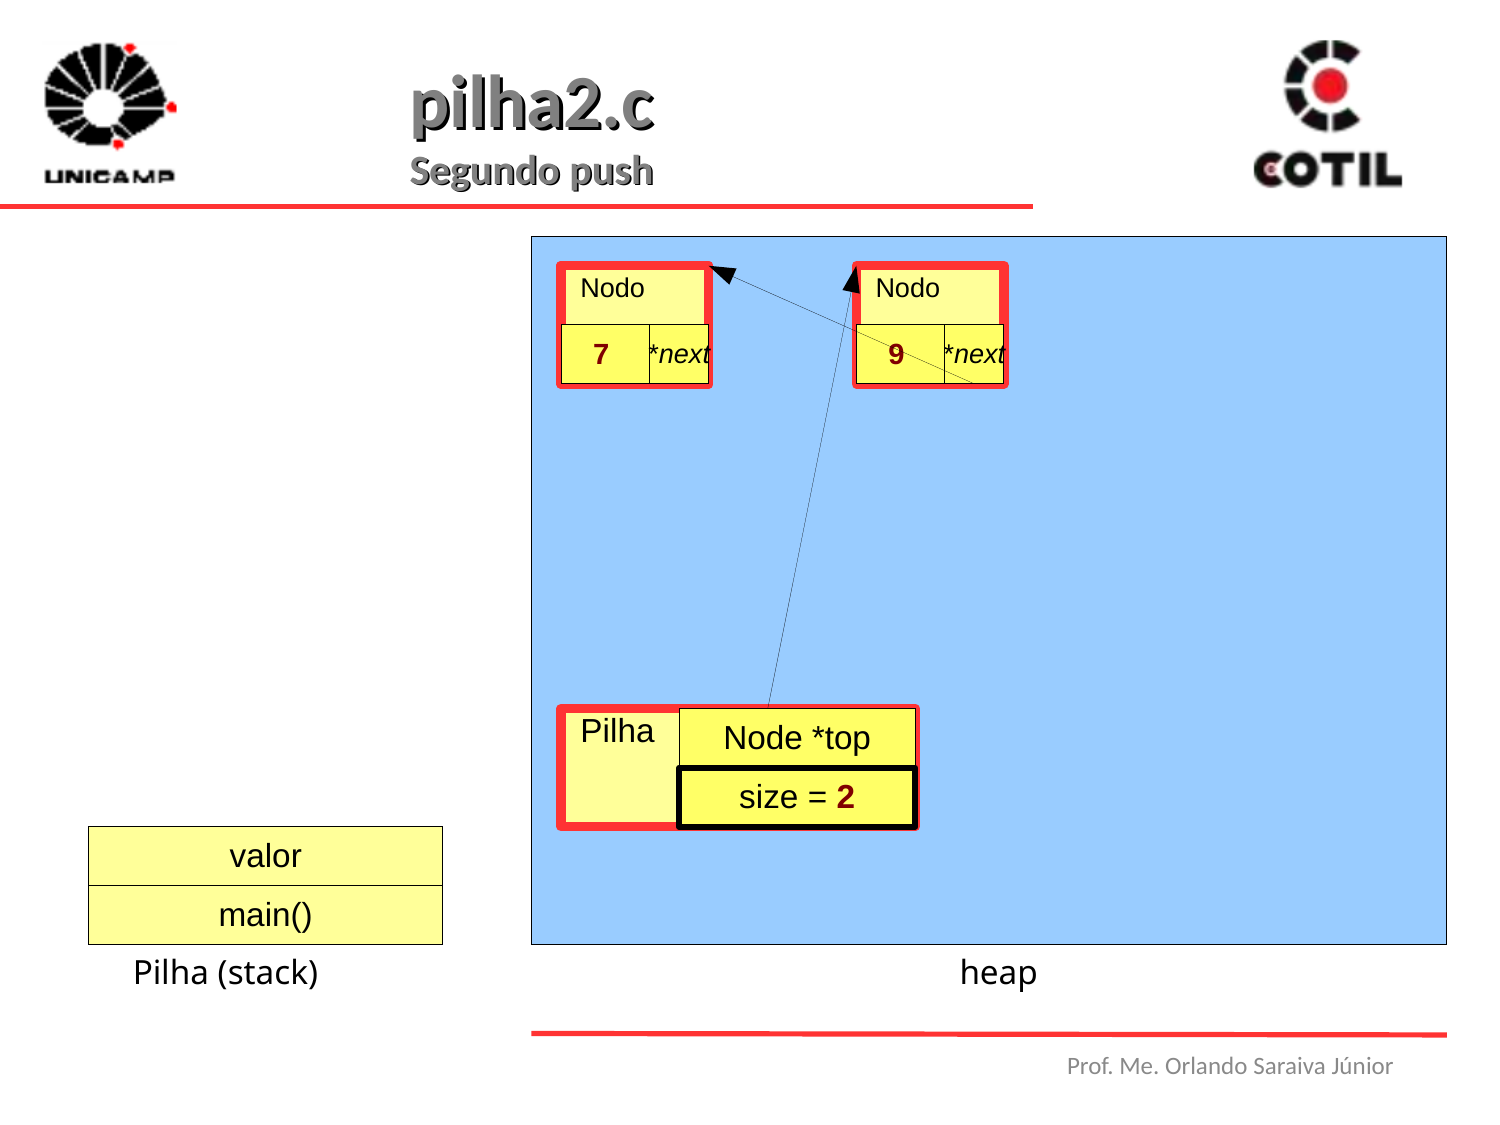

# pilha2.c Segundo push
Nodo
7
*next
Nodo
7
*next
Nodo
9
*next
Pilha
Node *top
size = 2
valor
main()
heap
Pilha (stack)